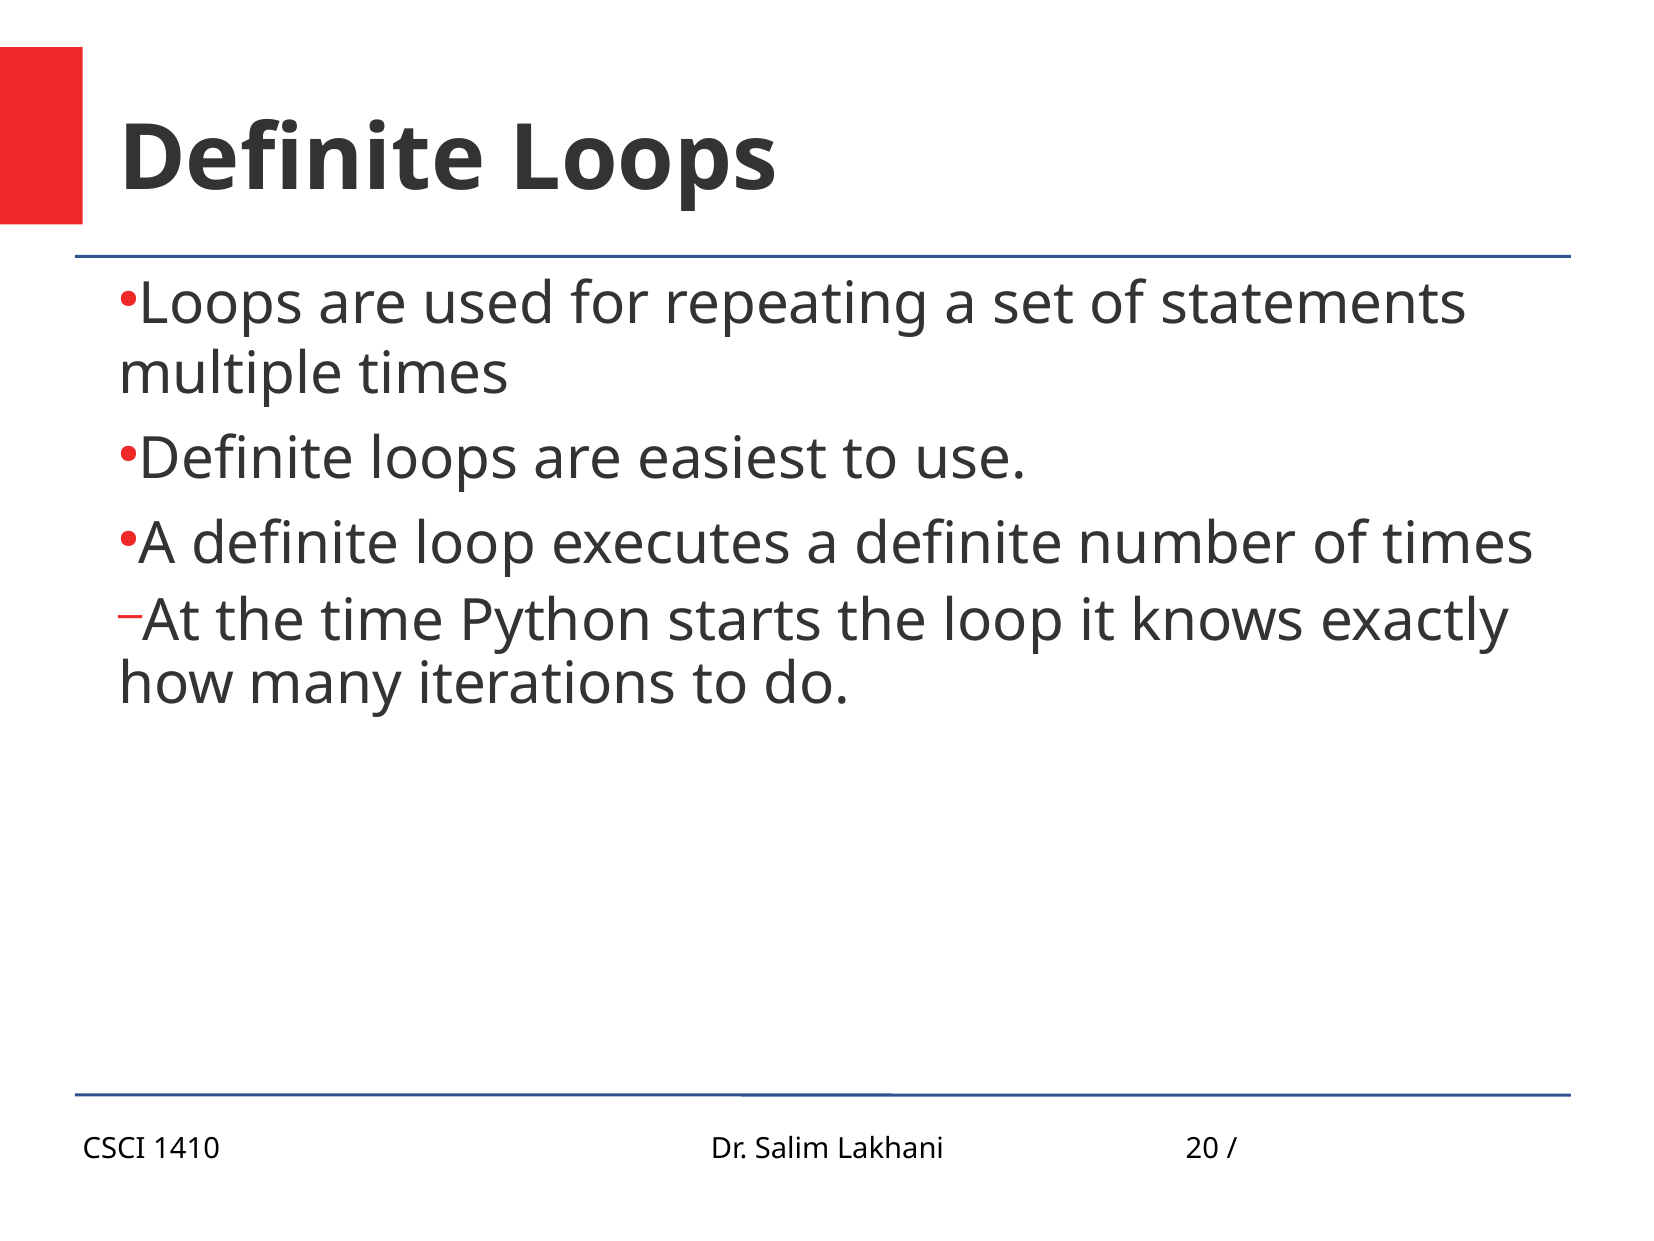

# Definite Loops
Loops are used for repeating a set of statements multiple times
Definite loops are easiest to use.
A definite loop executes a definite number of times
At the time Python starts the loop it knows exactly how many iterations to do.
CSCI 1410
Dr. Salim Lakhani